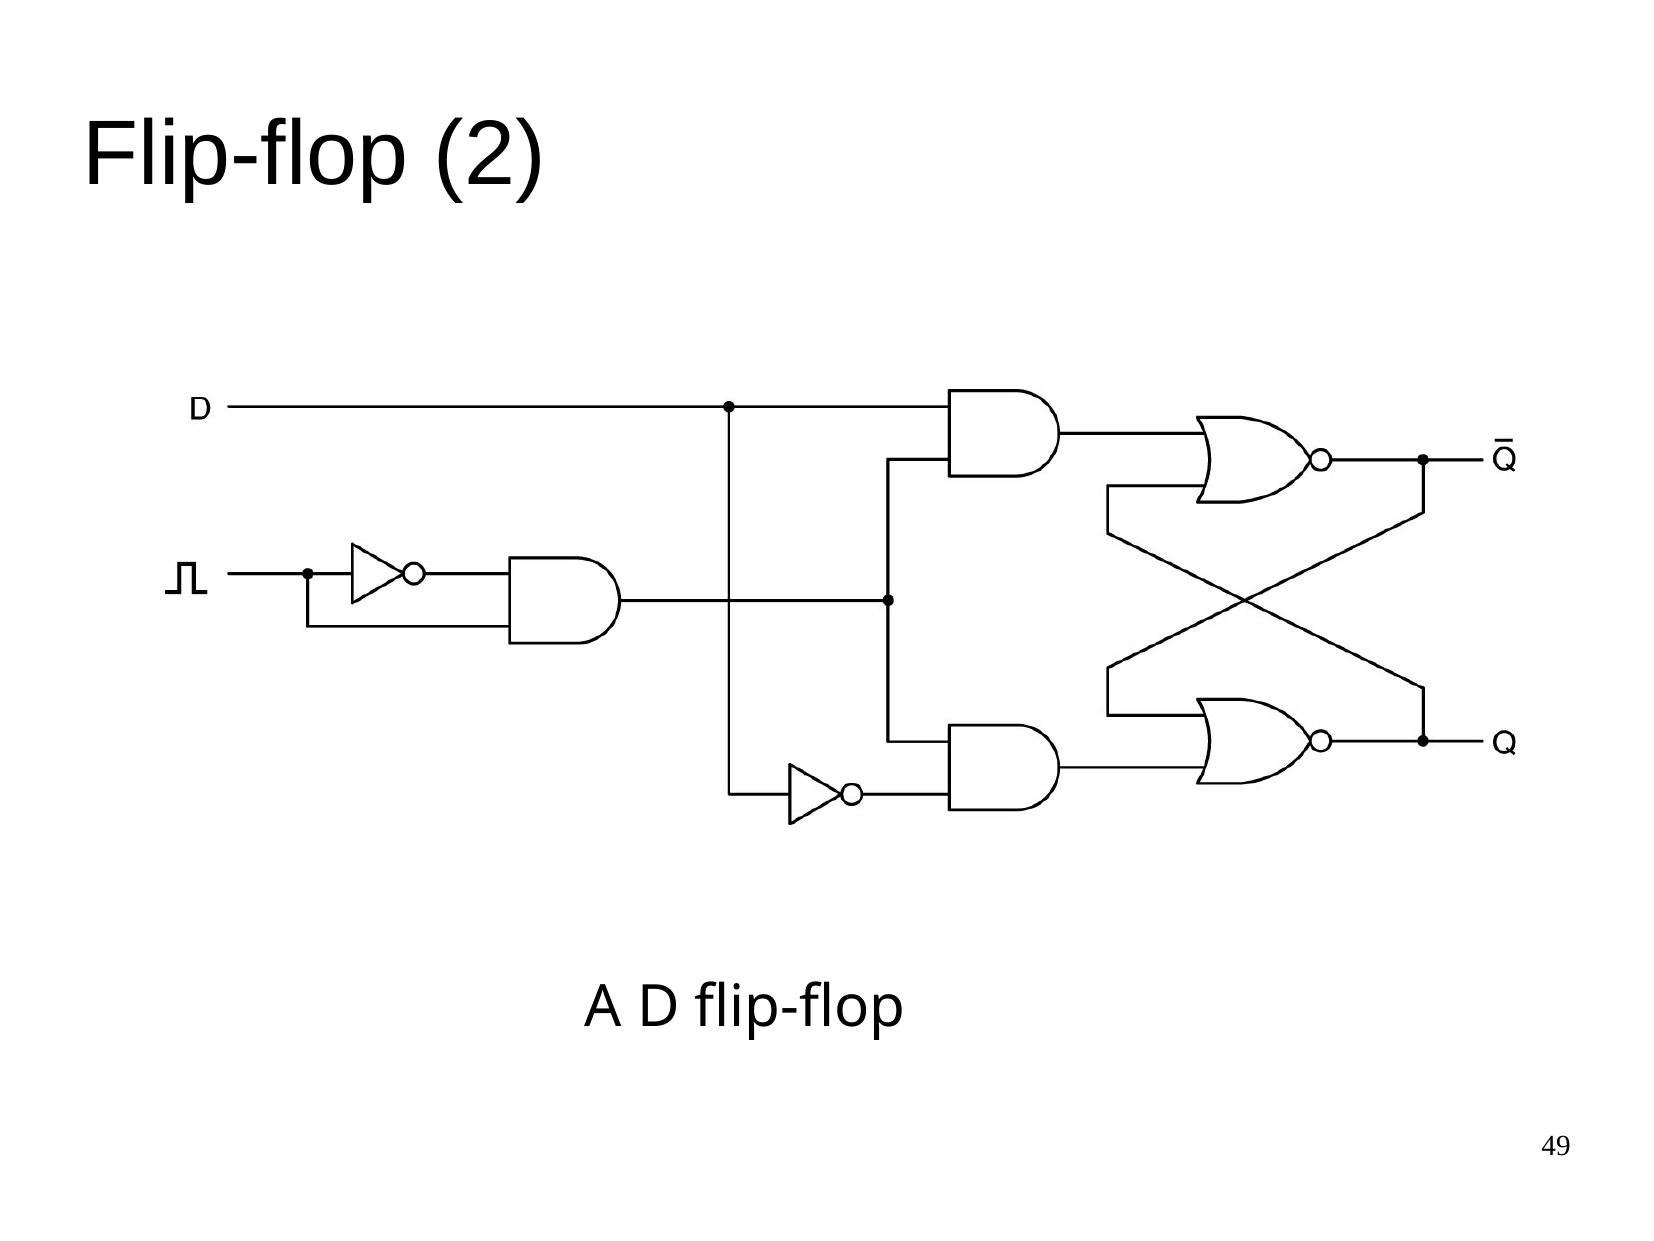

# Flip-flop (2)
A D flip-flop
49